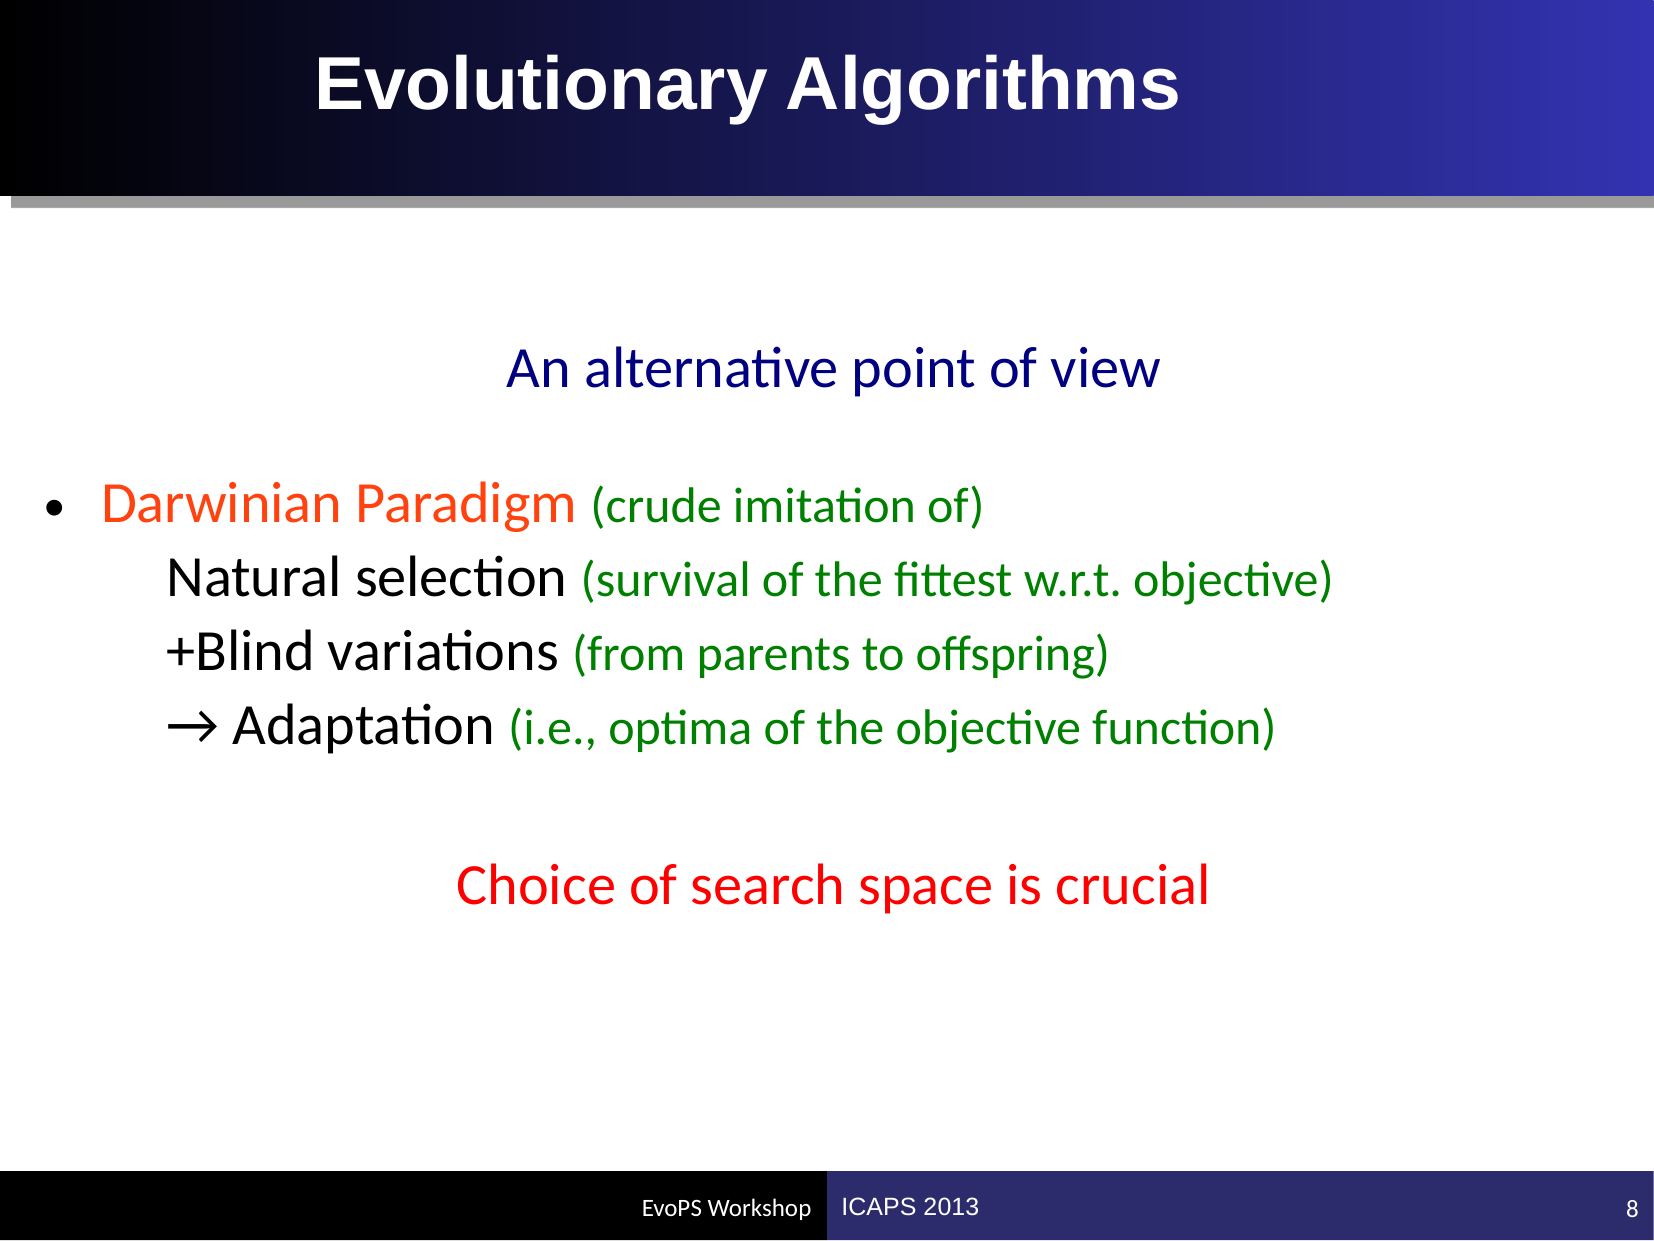

Evolutionary Algorithms
# An alternative point of view
Darwinian Paradigm (crude imitation of)
Natural selection (survival of the fittest w.r.t. objective)
+Blind variations (from parents to offspring)
→ Adaptation (i.e., optima of the objective function)
Choice of search space is crucial
8